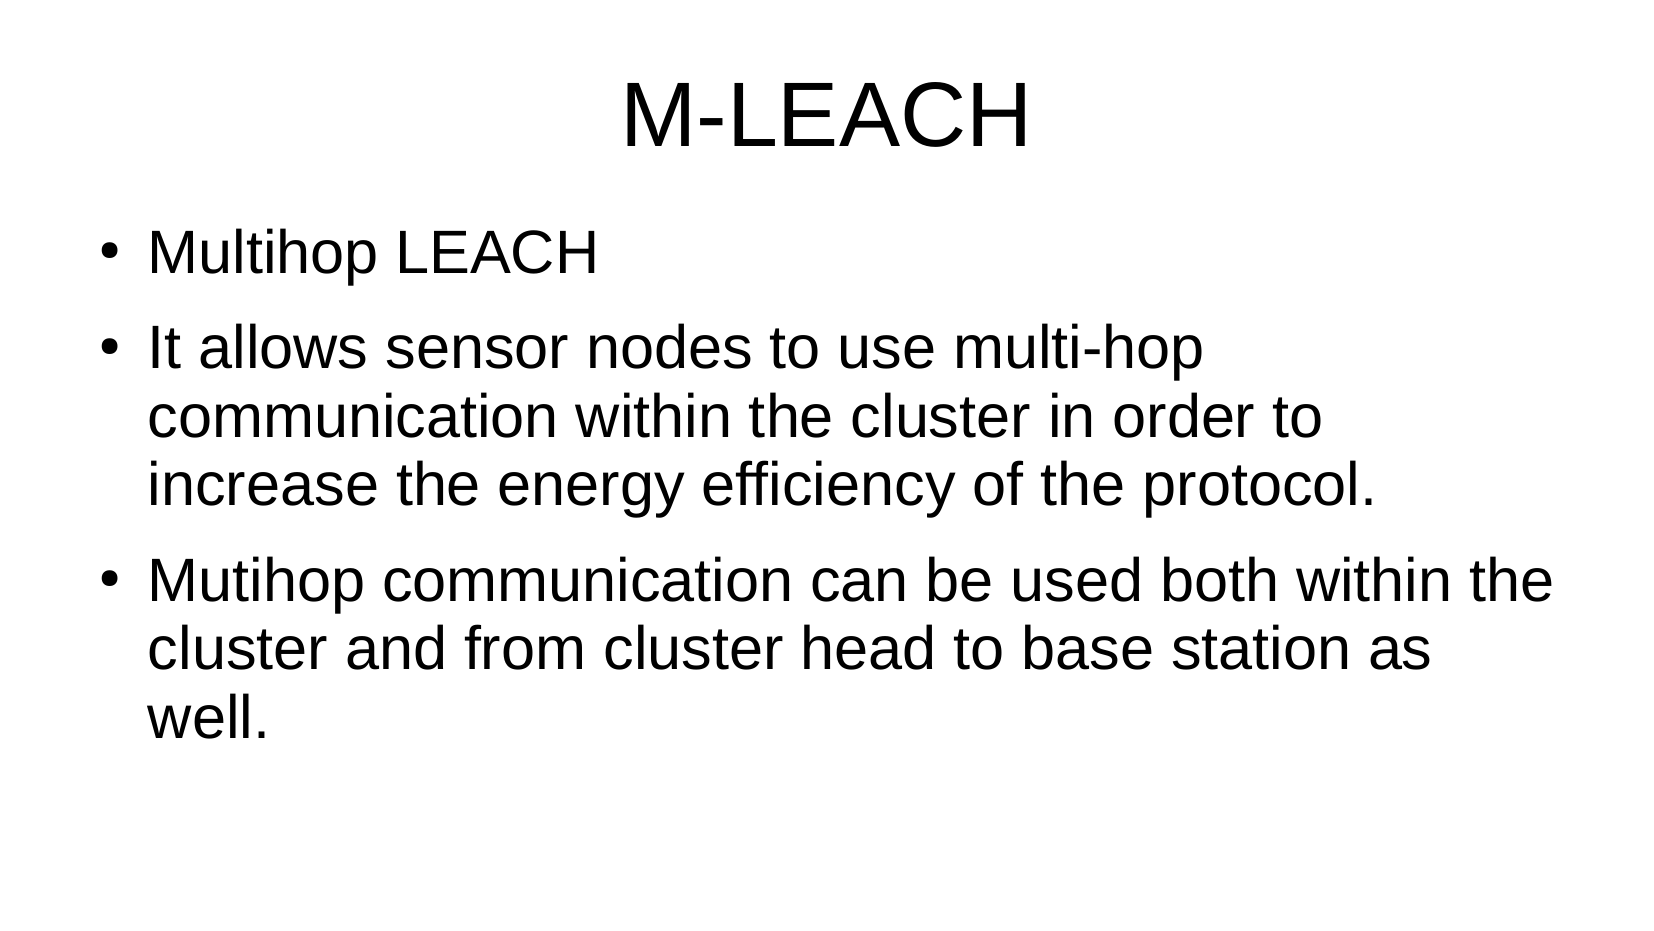

# M-LEACH
Multihop LEACH
It allows sensor nodes to use multi-hop communication within the cluster in order to increase the energy efficiency of the protocol.
Mutihop communication can be used both within the cluster and from cluster head to base station as well.